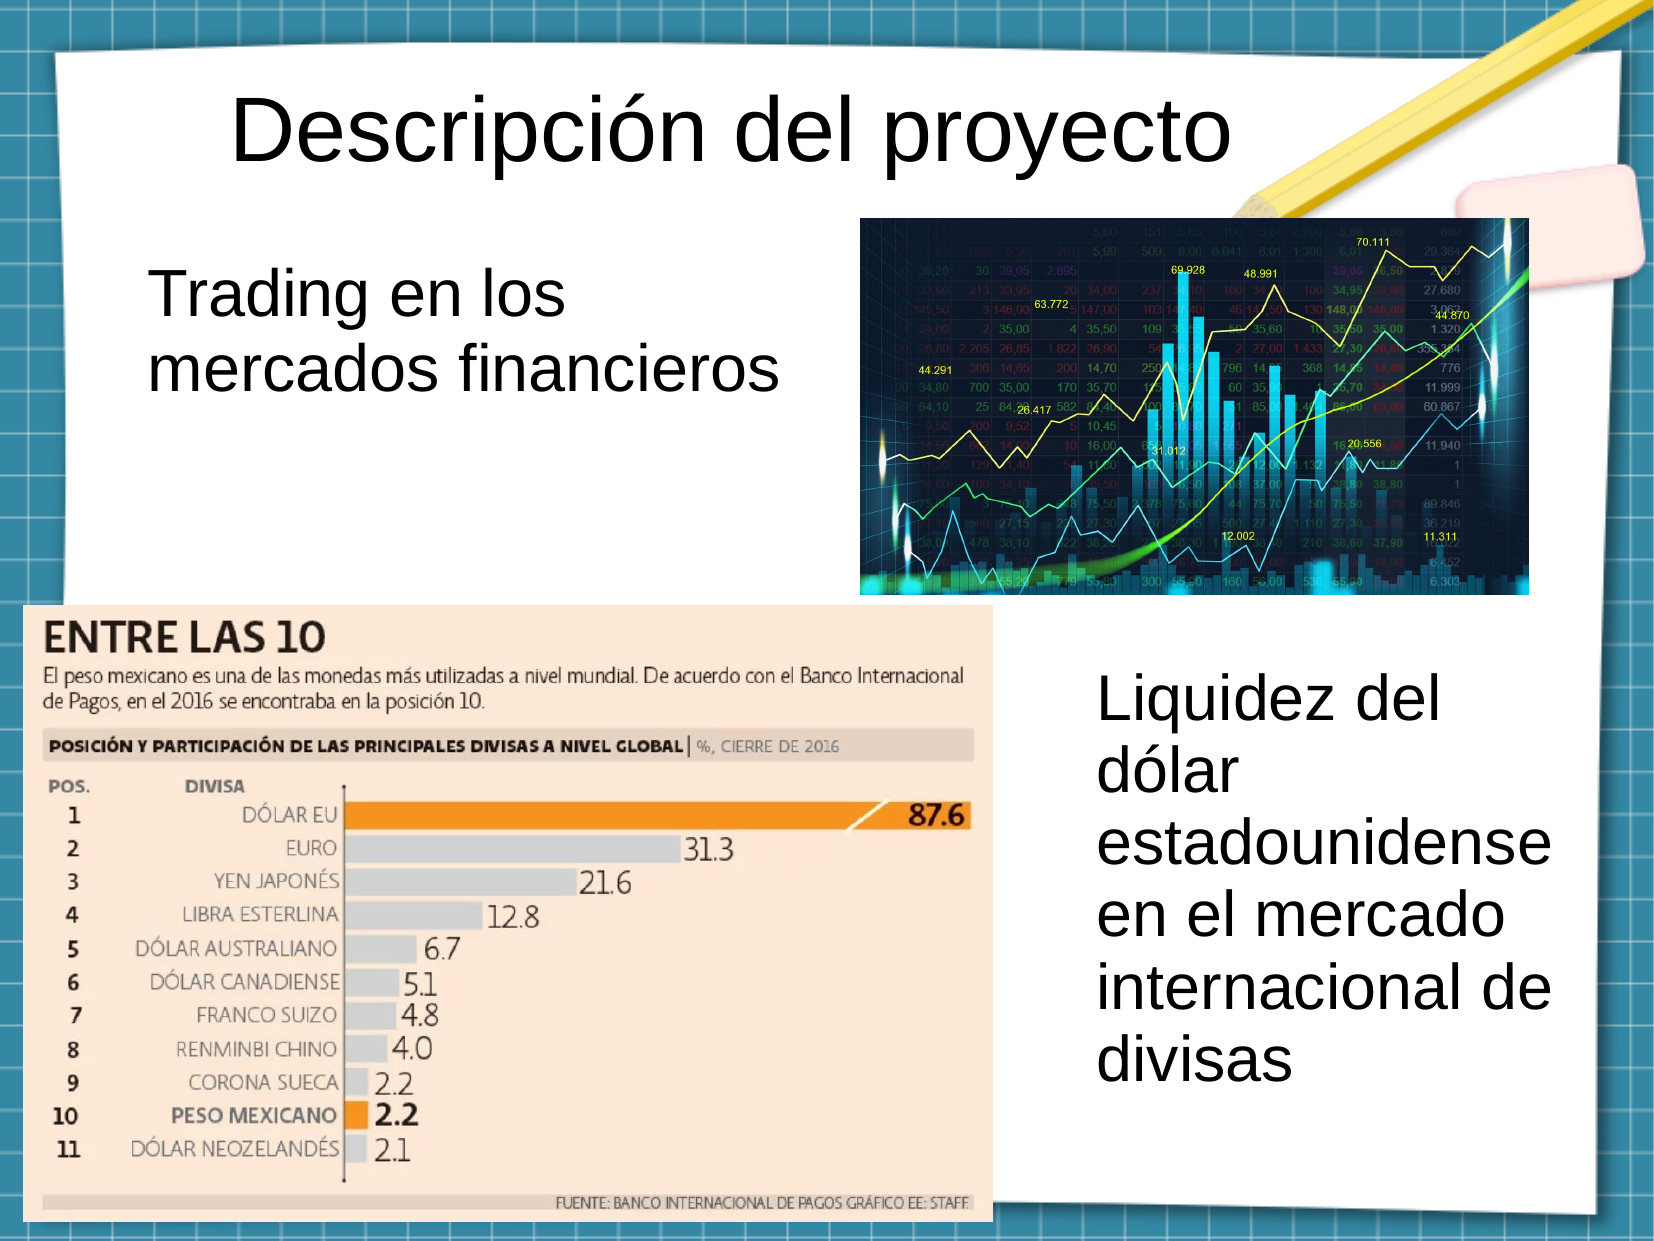

# Descripción del proyecto
Trading en los mercados financieros
Liquidez del dólar estadounidense en el mercado internacional de divisas